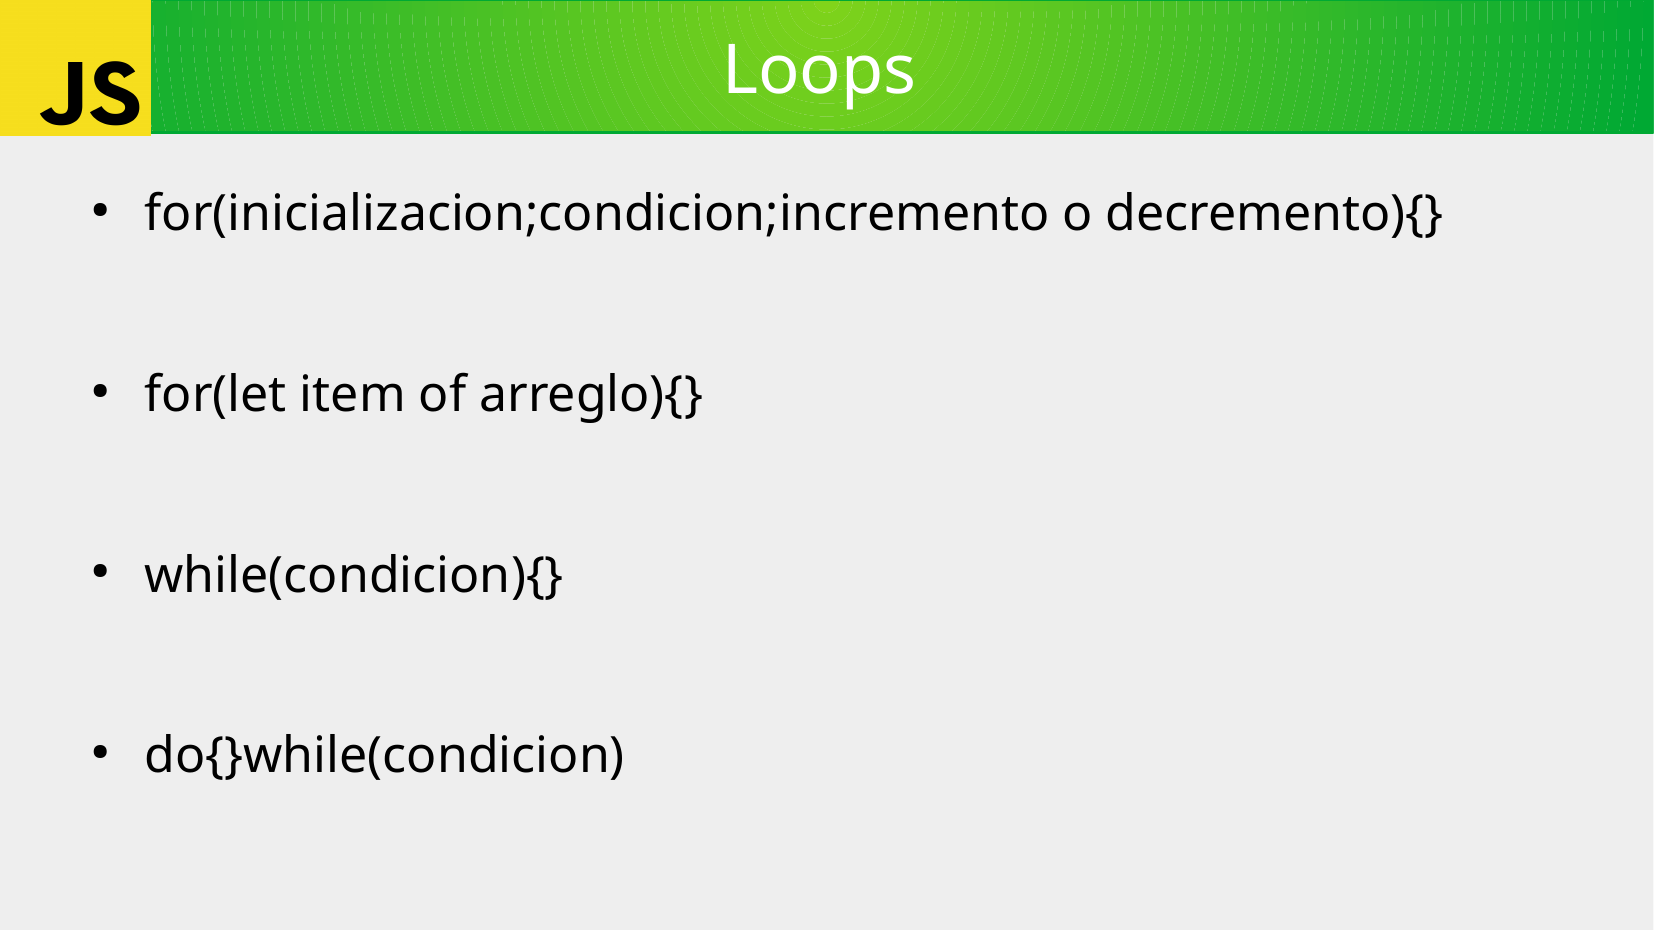

# Loops
for(inicializacion;condicion;incremento o decremento){}
for(let item of arreglo){}
while(condicion){}
do{}while(condicion)